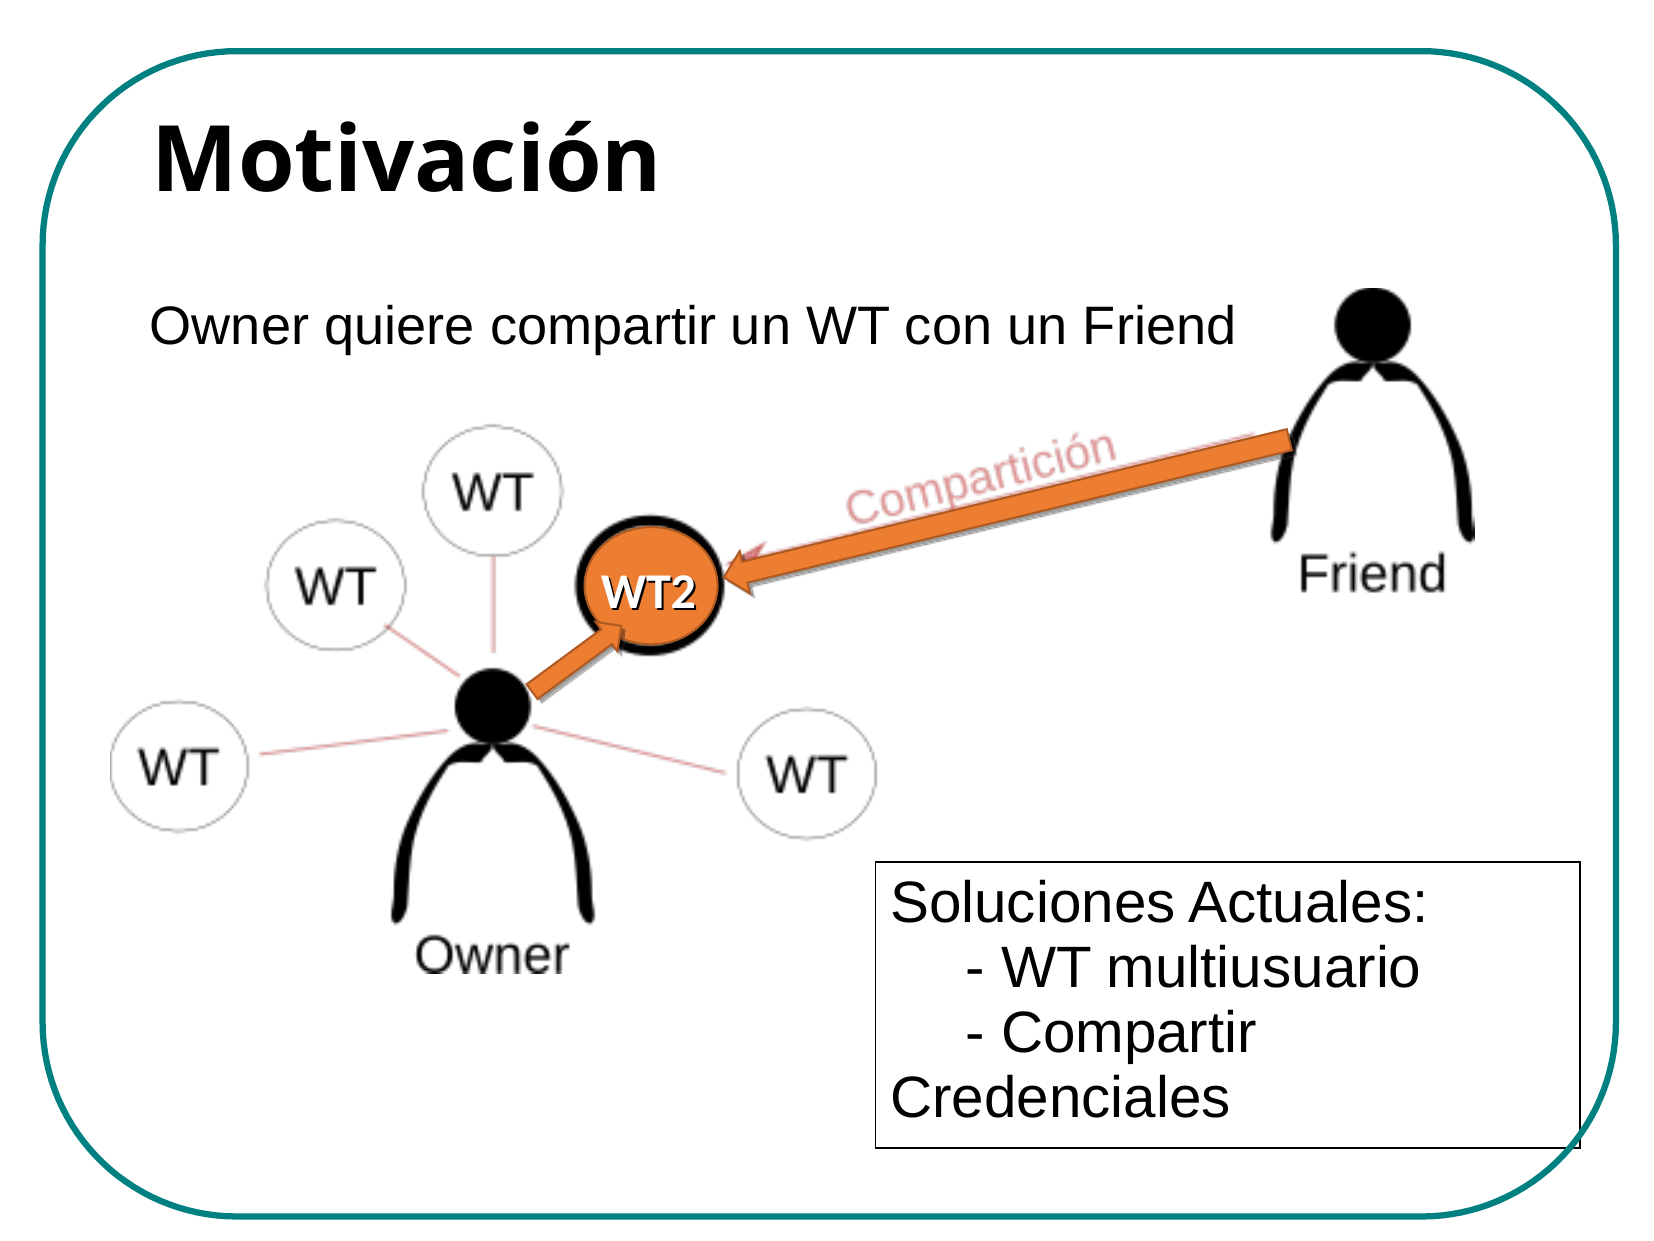

# Motivación
Owner quiere compartir un WT con un Friend
WT2
Soluciones Actuales:
	- WT multiusuario
	- Compartir 	Credenciales